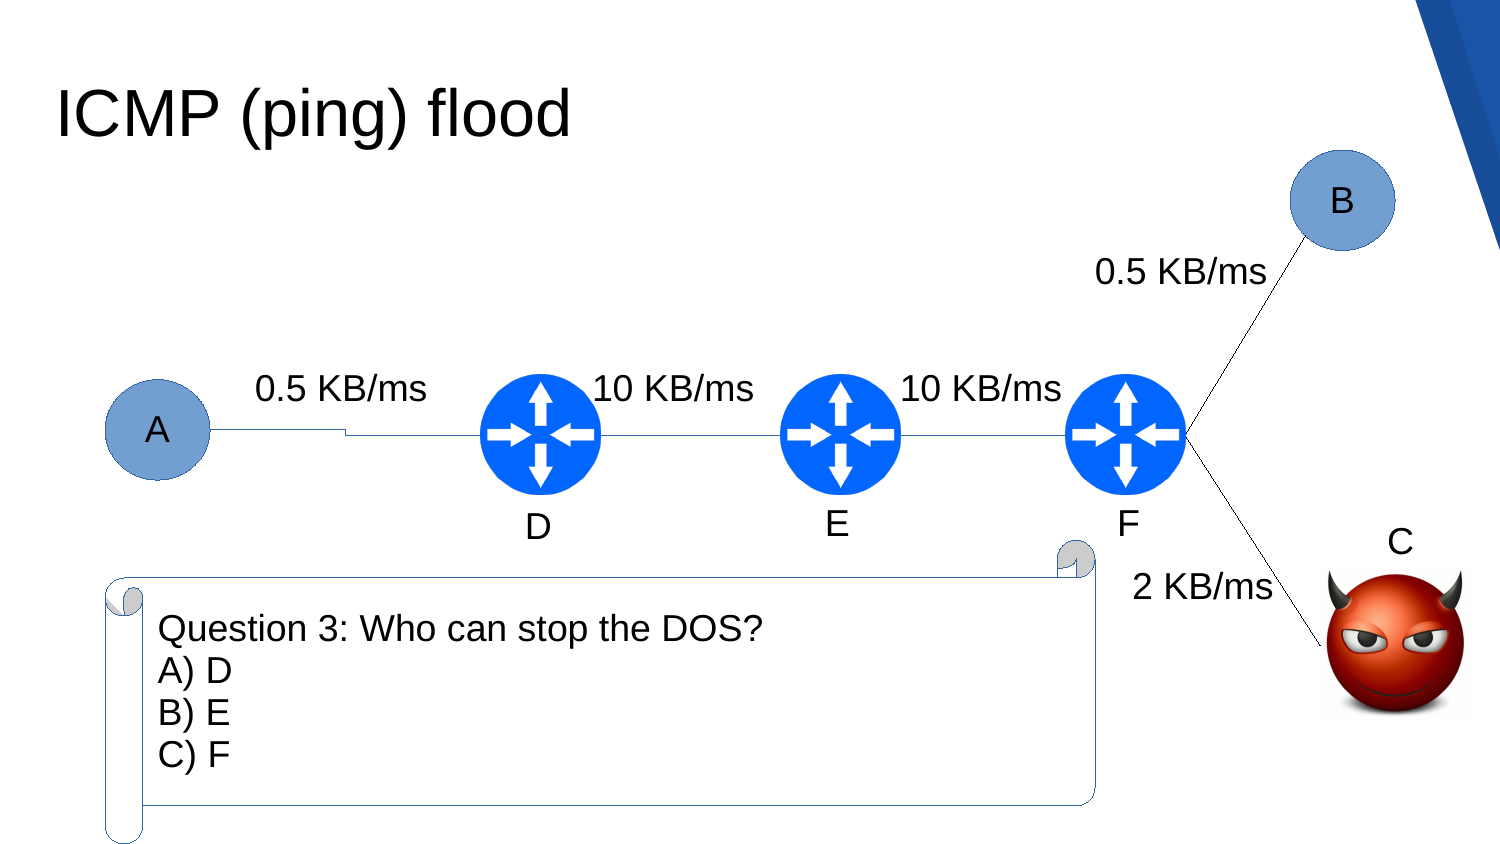

# ICMP (ping) flood
B
0.5 KB/ms
0.5 KB/ms
10 KB/ms
10 KB/ms
A
E
F
D
C
Question 3: Who can stop the DOS?
A) D
B) E
C) F
2 KB/ms